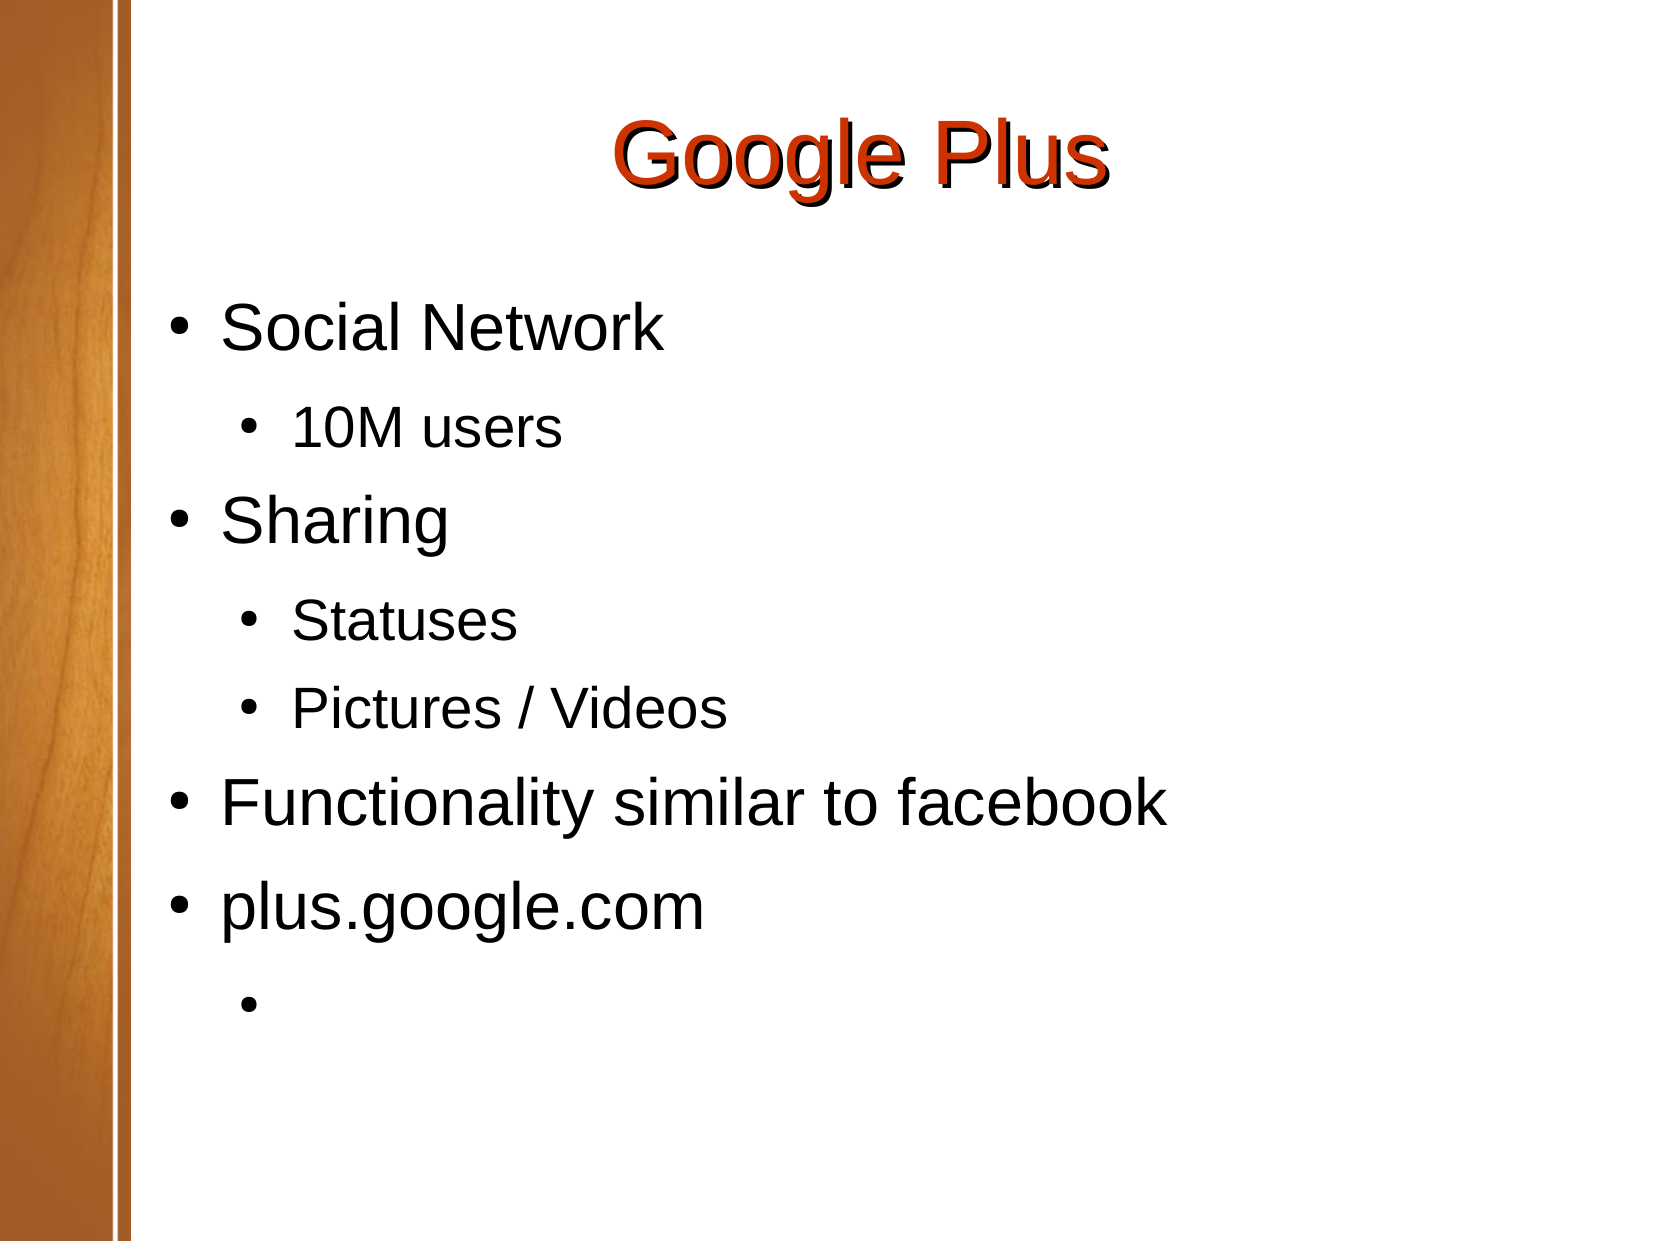

# Google Plus
Social Network
10M users
Sharing
Statuses
Pictures / Videos
Functionality similar to facebook
plus.google.com